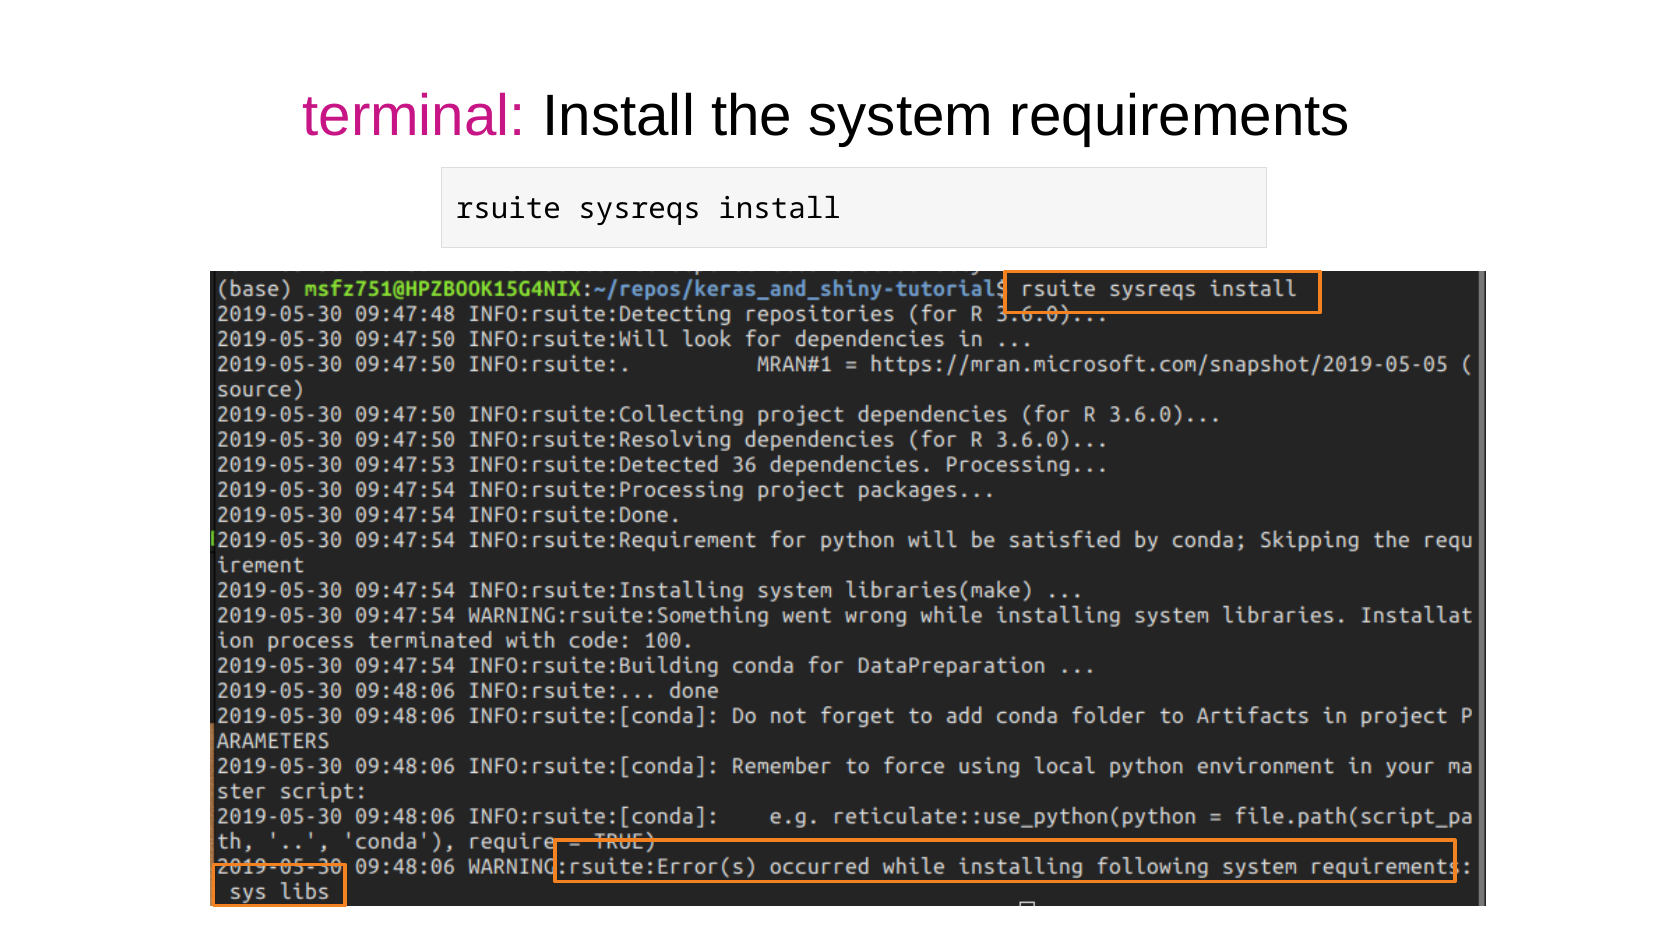

# terminal: Install the system requirements
rsuite sysreqs install